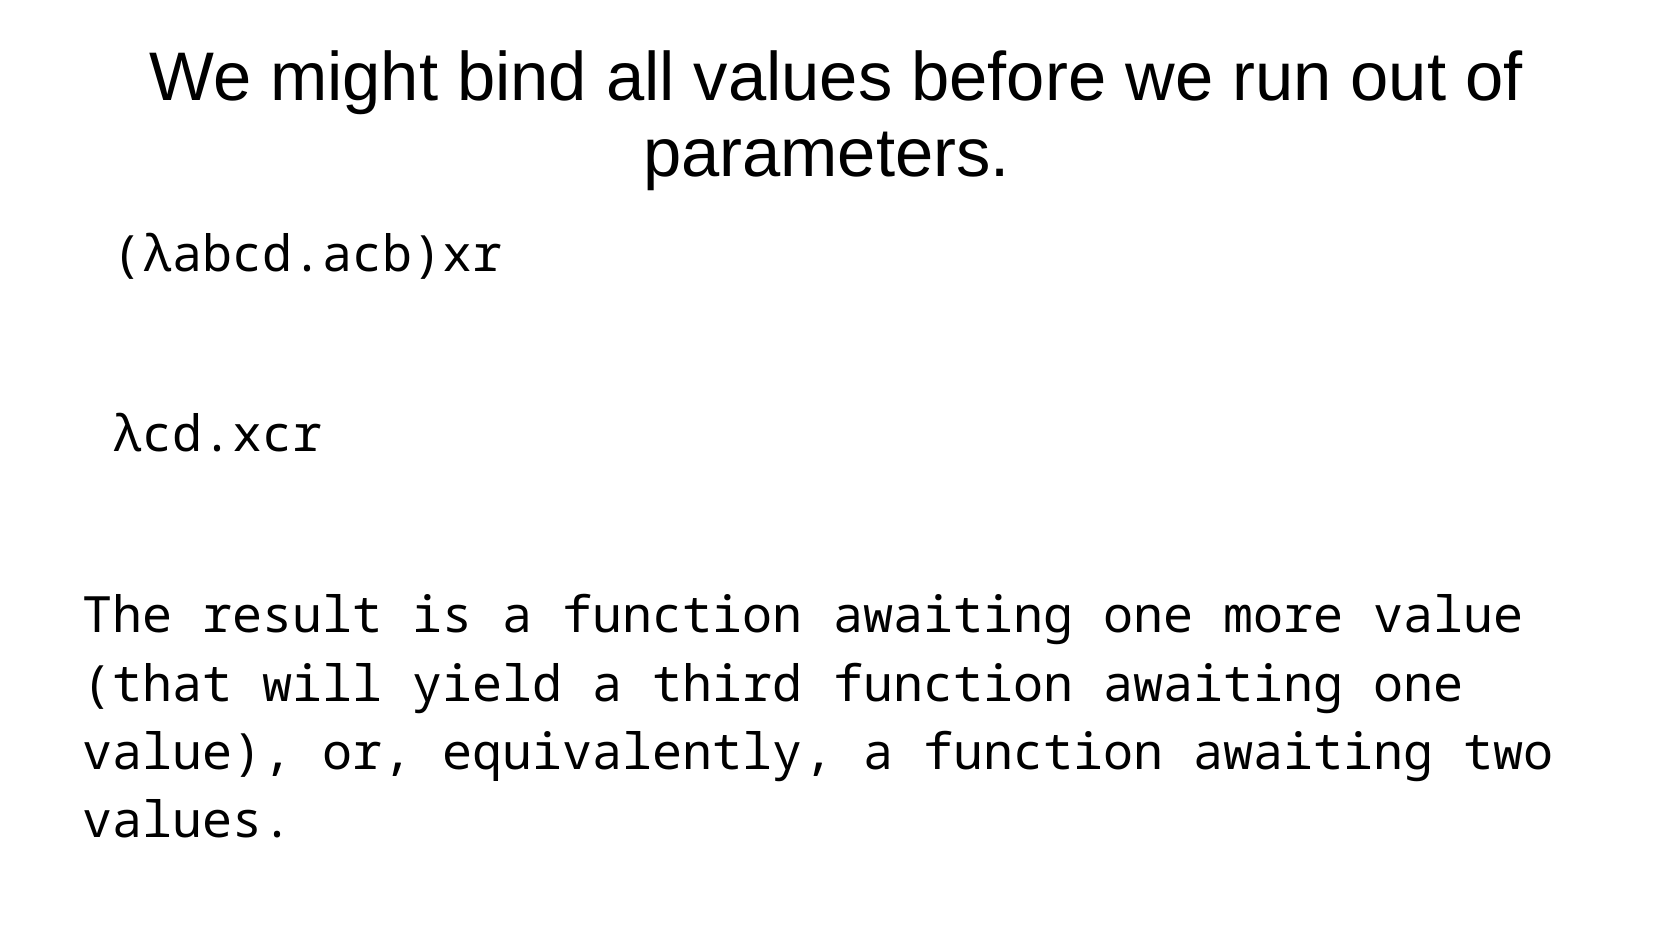

# We might bind all values before we run out of parameters.
 (λabcd.acb)xr
 λcd.xcr
The result is a function awaiting one more value (that will yield a third function awaiting one value), or, equivalently, a function awaiting two values.
This is Partial Application.